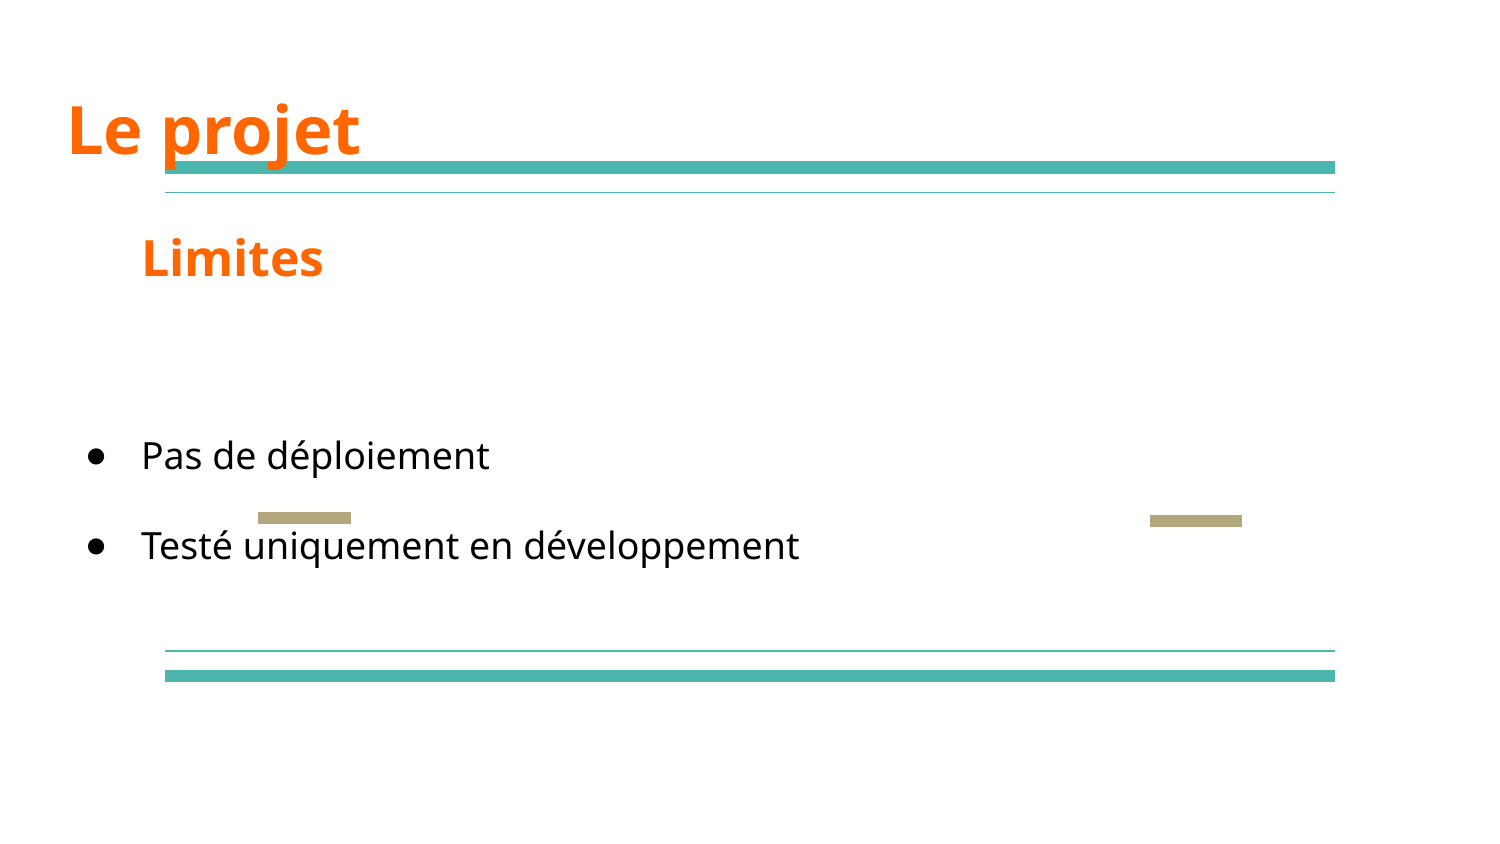

# Le projet
Limites
Pas de déploiement
Testé uniquement en développement